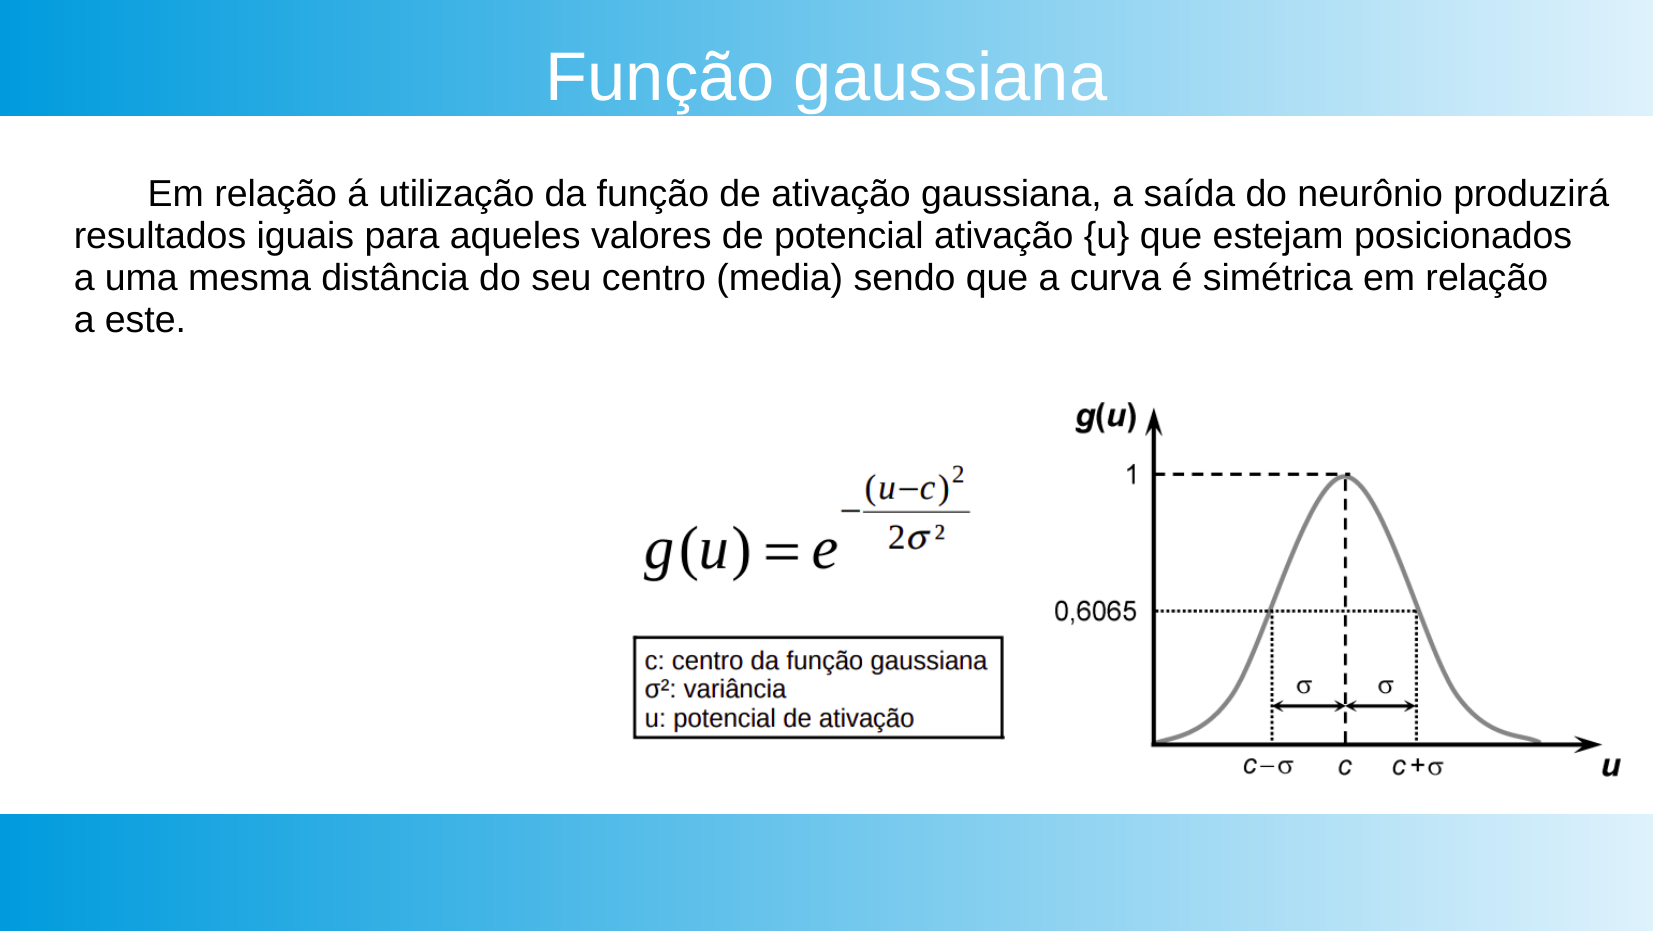

# Função gaussiana
	Em relação á utilização da função de ativação gaussiana, a saída do neurônio produzirá
resultados iguais para aqueles valores de potencial ativação {u} que estejam posicionados
a uma mesma distância do seu centro (media) sendo que a curva é simétrica em relação
a este.